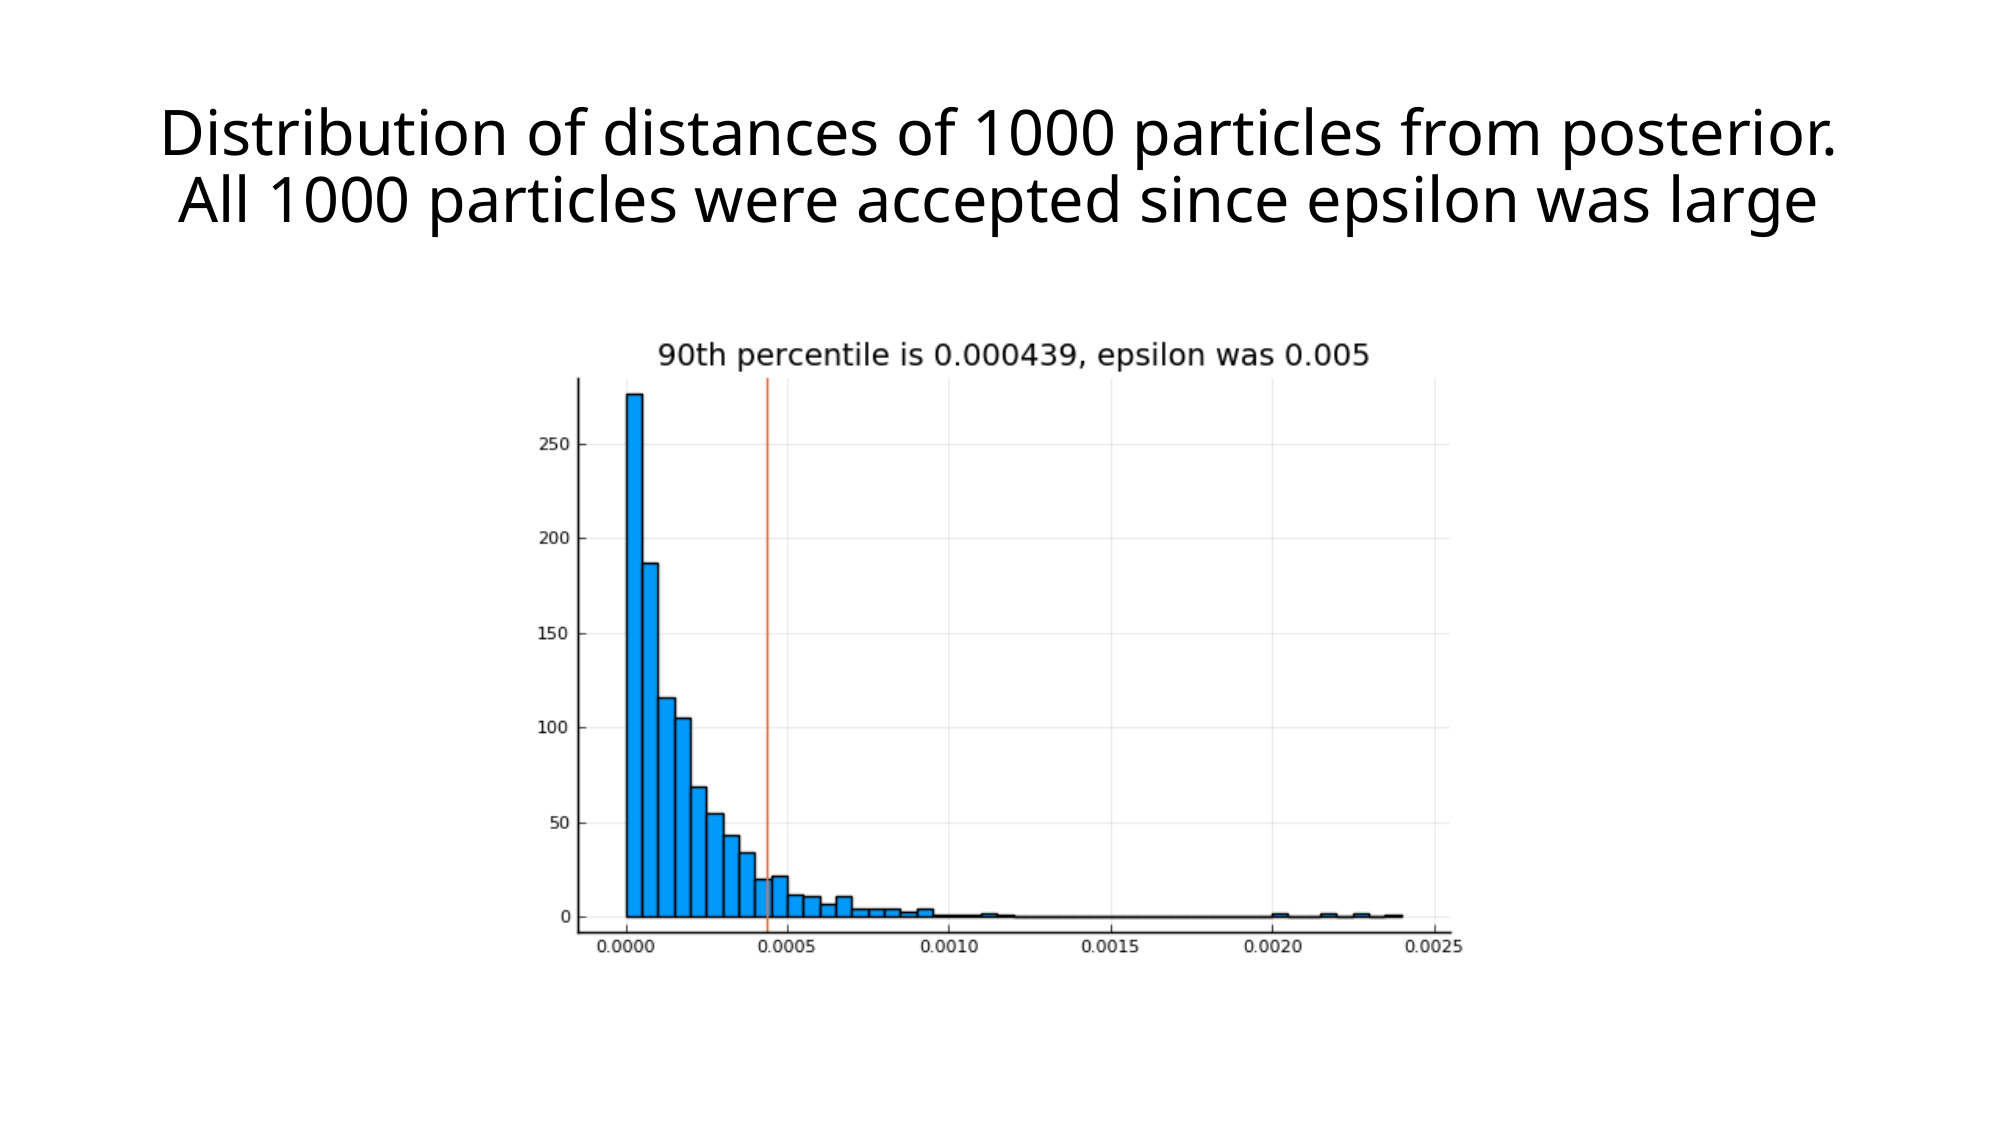

# Distribution of distances of 1000 particles from posterior. All 1000 particles were accepted since epsilon was large